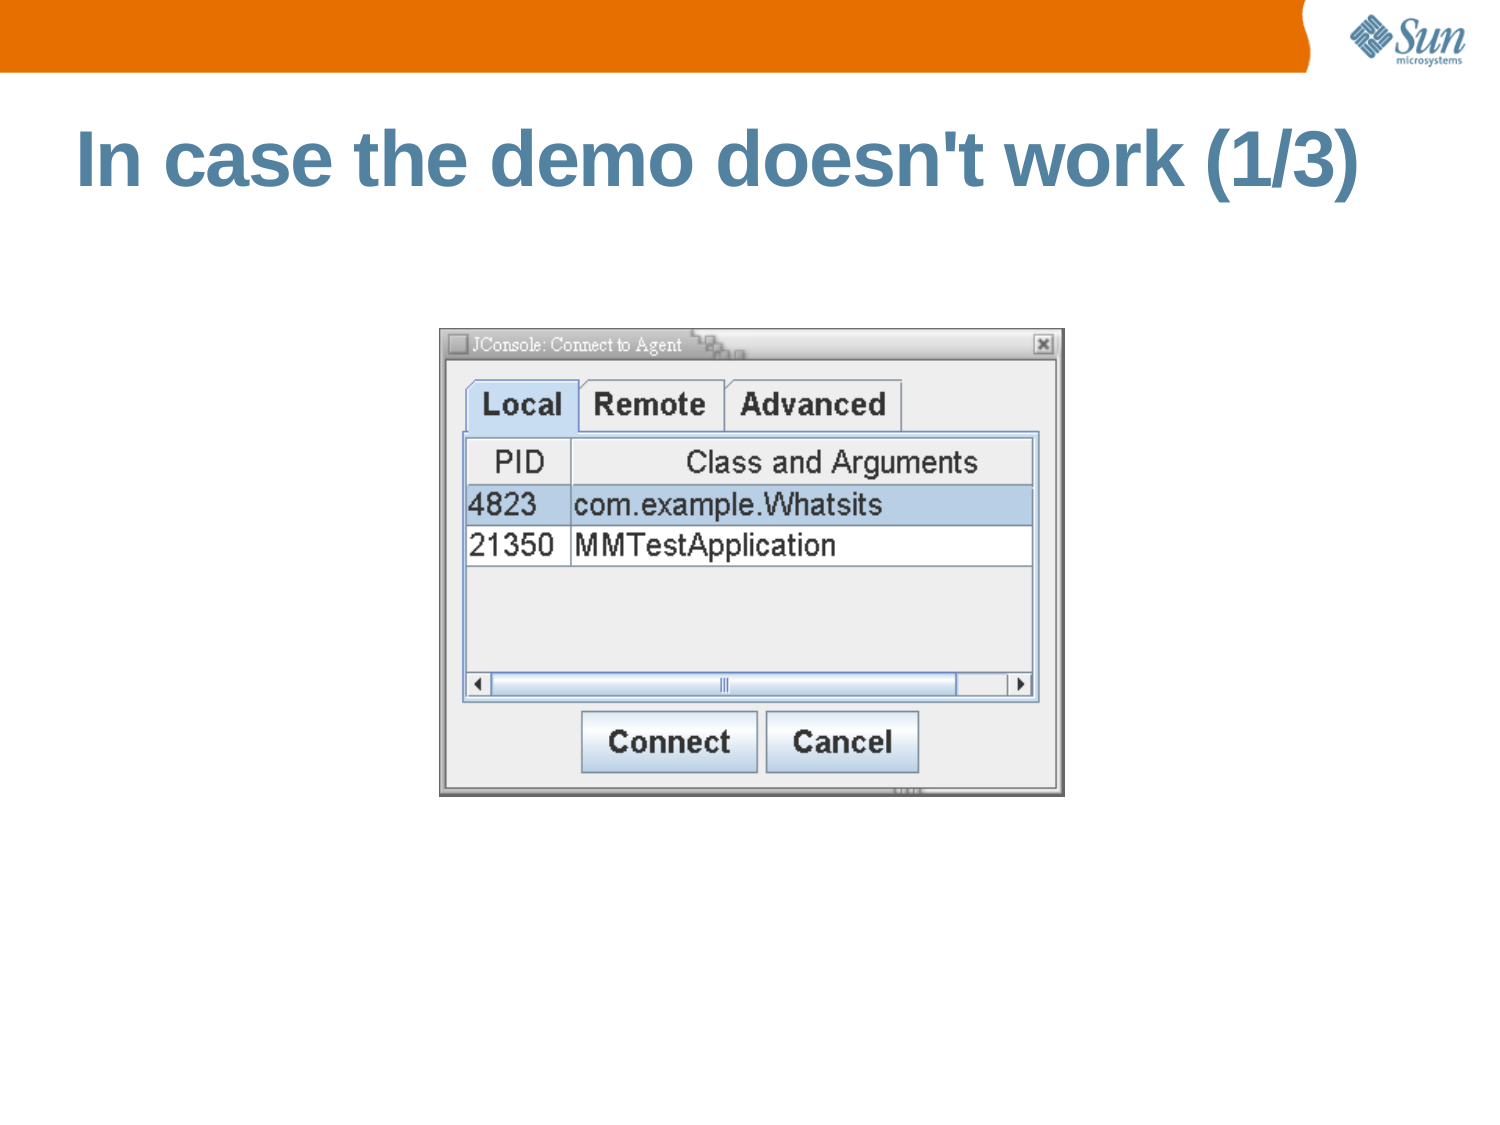

# In case the demo doesn't work (1/3)